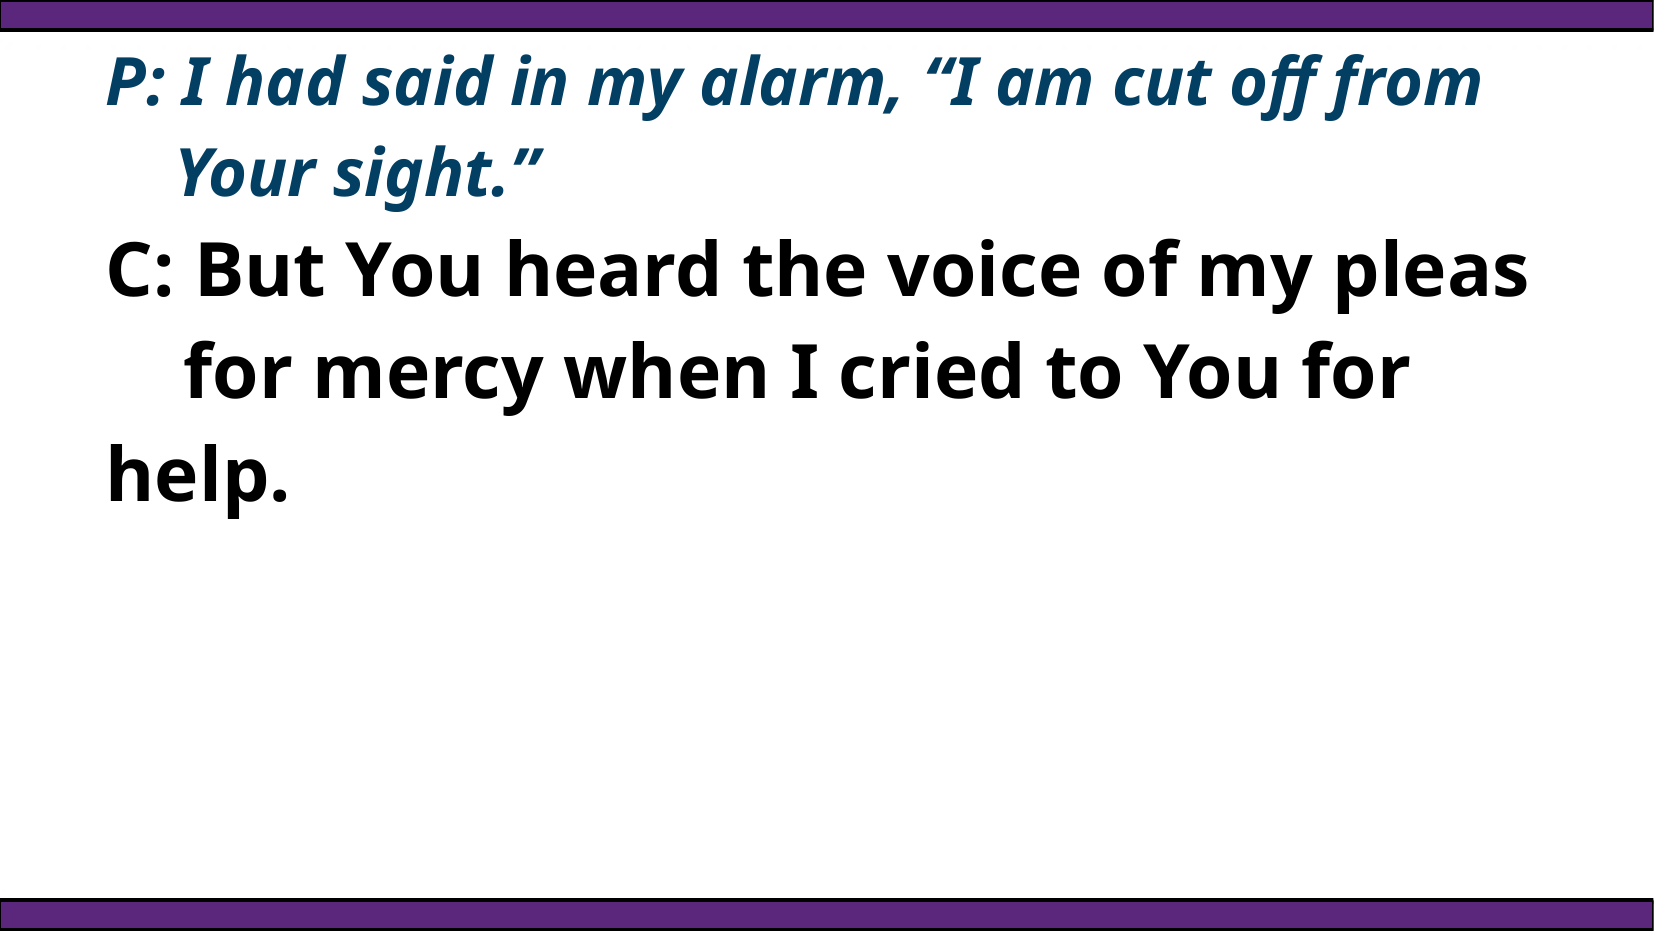

P: I had said in my alarm, “I am cut off from
 Your sight.”
C: But You heard the voice of my pleas
 for mercy when I cried to You for help.